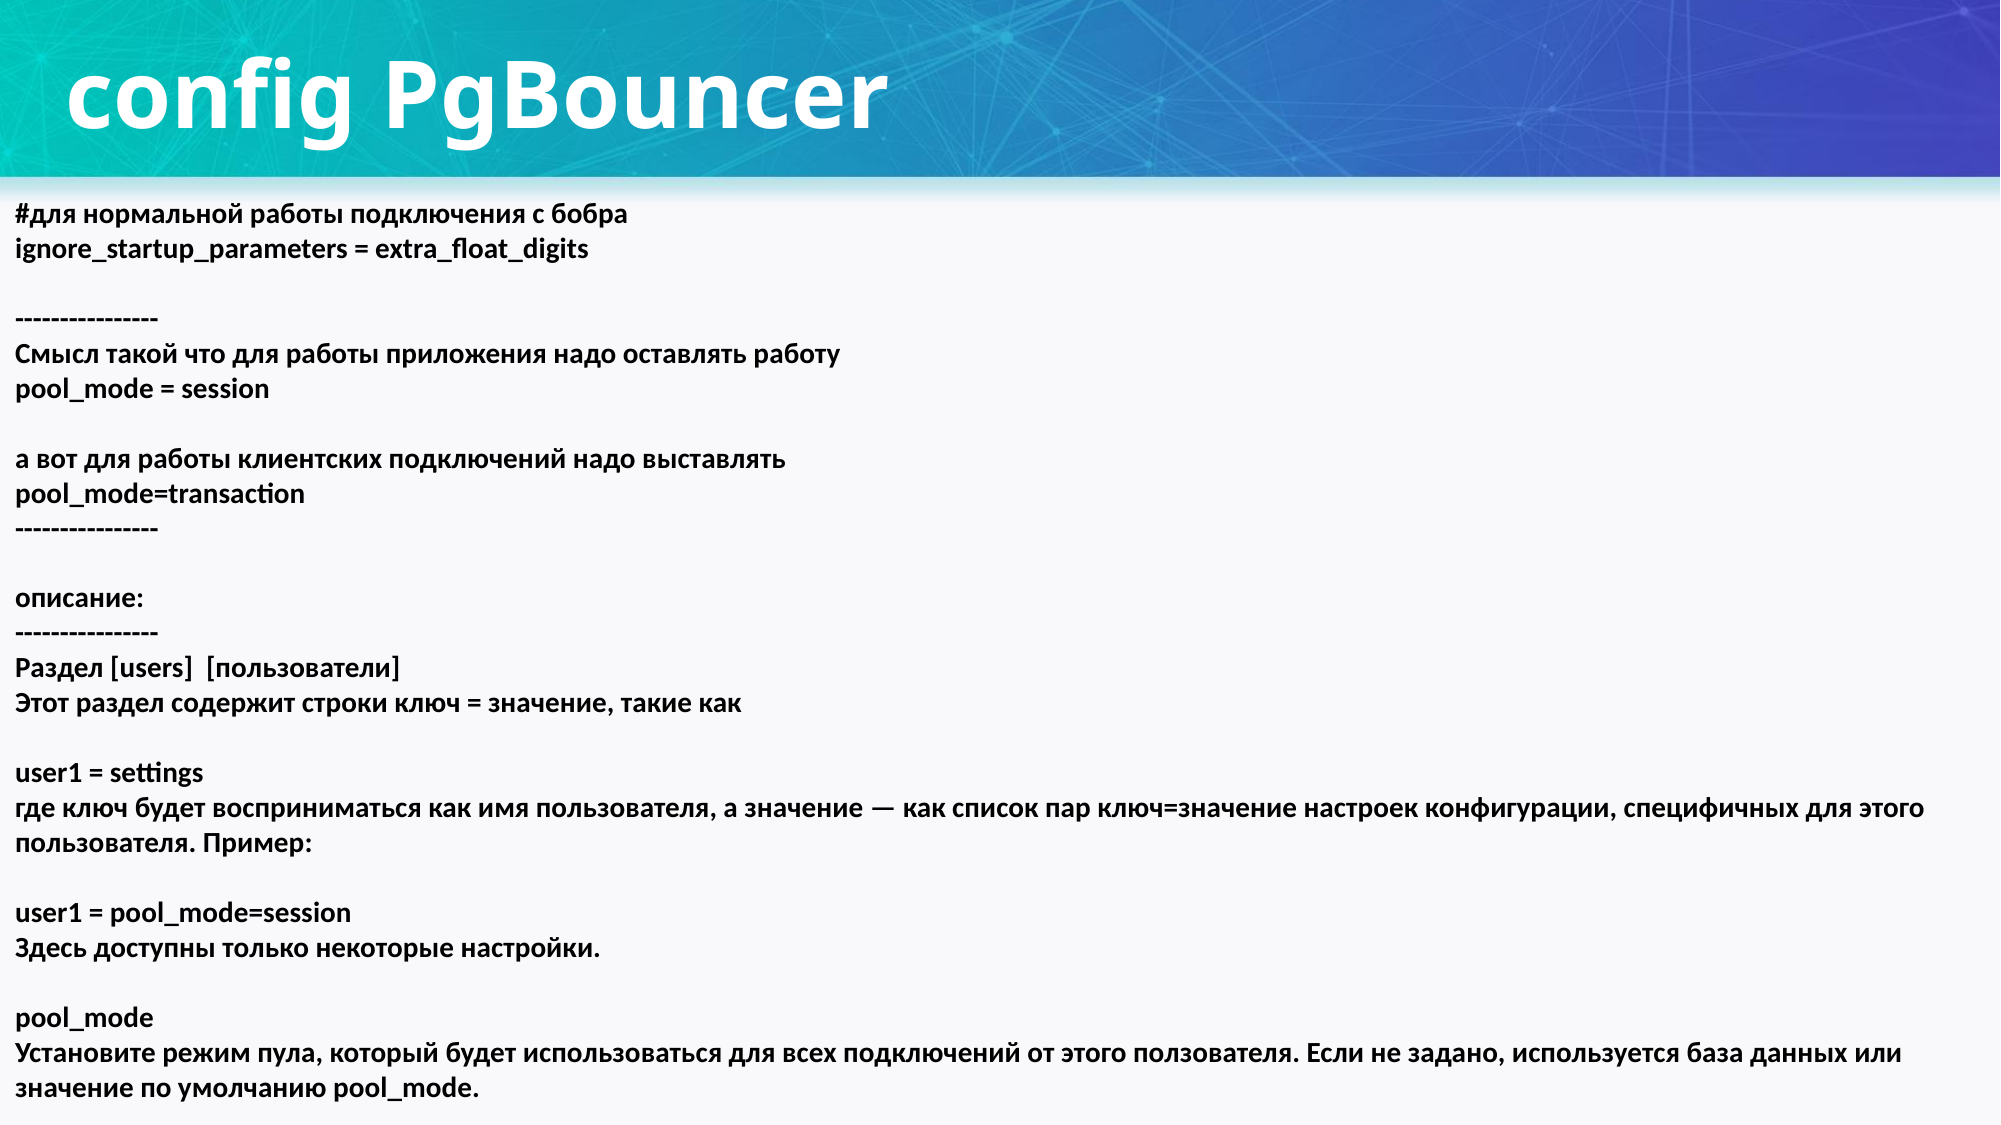

config PgBouncer
#для нормальной работы подключения с бобра
ignore_startup_parameters = extra_float_digits
----------------
Смысл такой что для работы приложения надо оставлять работу
pool_mode = session
а вот для работы клиентских подключений надо выставлять
pool_mode=transaction
----------------
описание:
----------------
Раздел [users] [пользователи]
Этот раздел содержит строки ключ = значение, такие как
user1 = settings
где ключ будет восприниматься как имя пользователя, а значение — как список пар ключ=значение настроек конфигурации, специфичных для этого пользователя. Пример:
user1 = pool_mode=session
Здесь доступны только некоторые настройки.
pool_mode
Установите режим пула, который будет использоваться для всех подключений от этого ползователя. Если не задано, используется база данных или значение по умолчанию pool_mode.